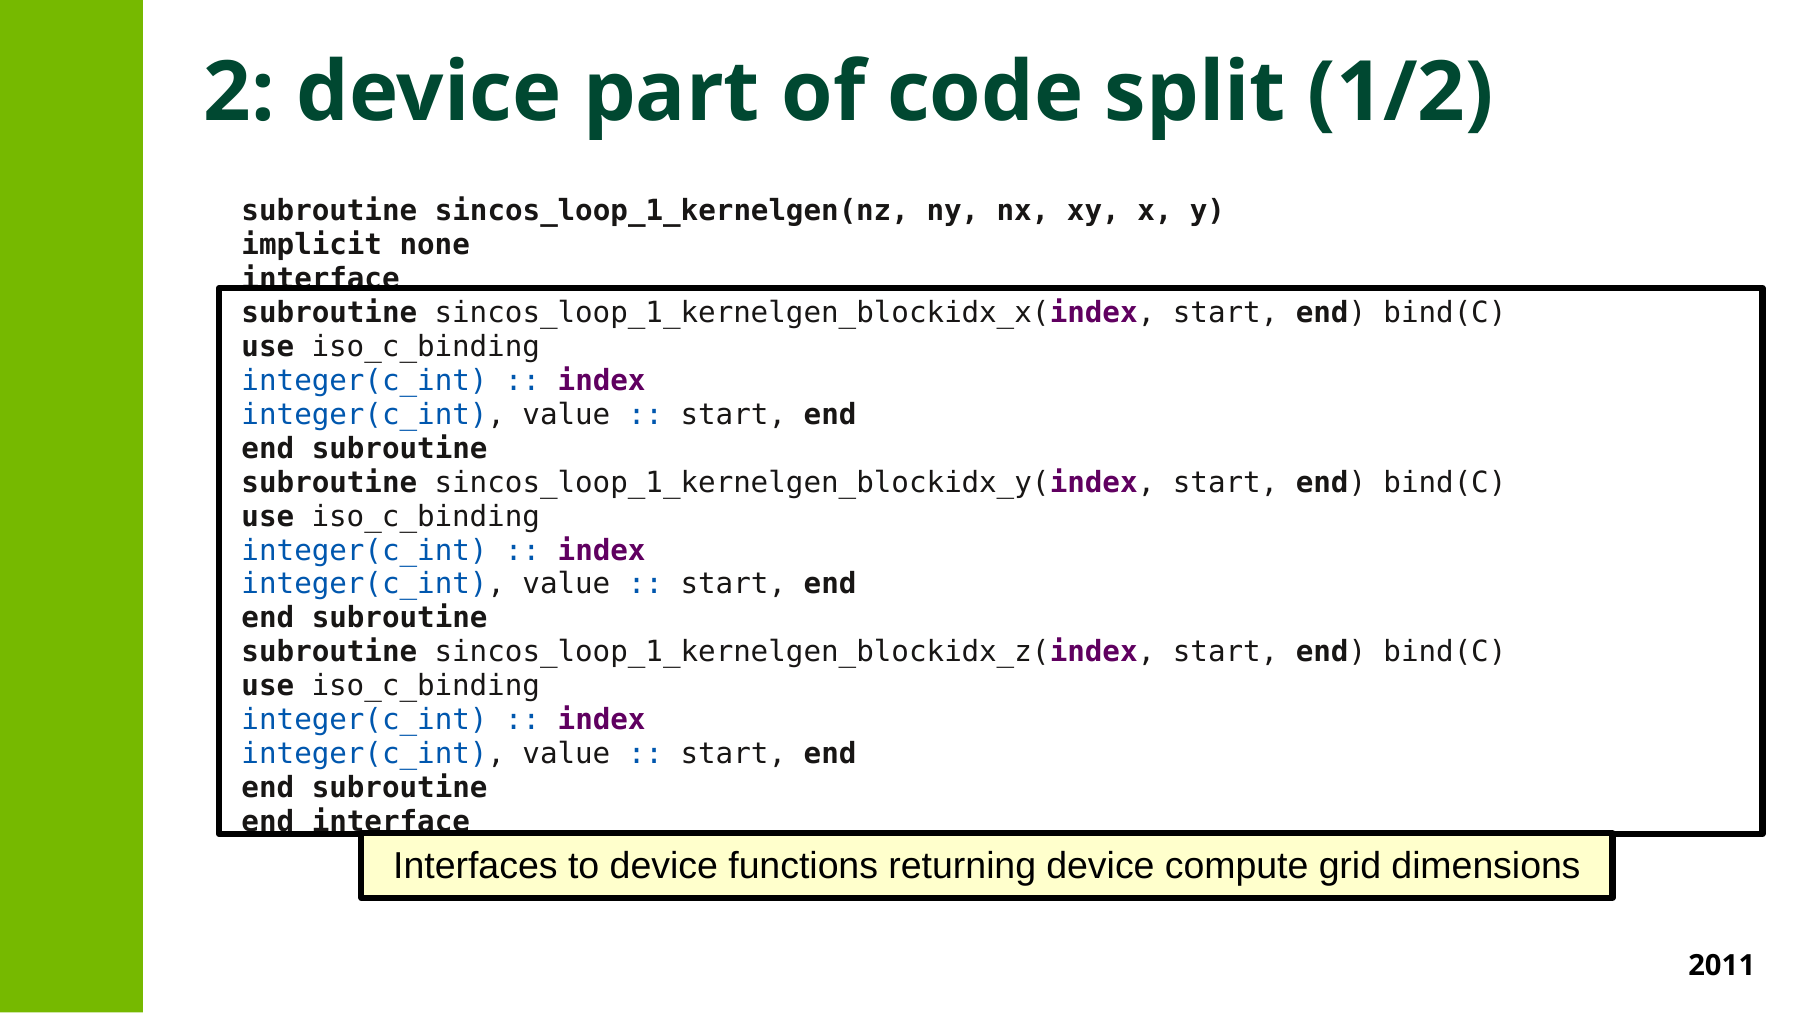

# 2: device part of code split (1/2)
Interfaces to device functions returning device compute grid dimensions